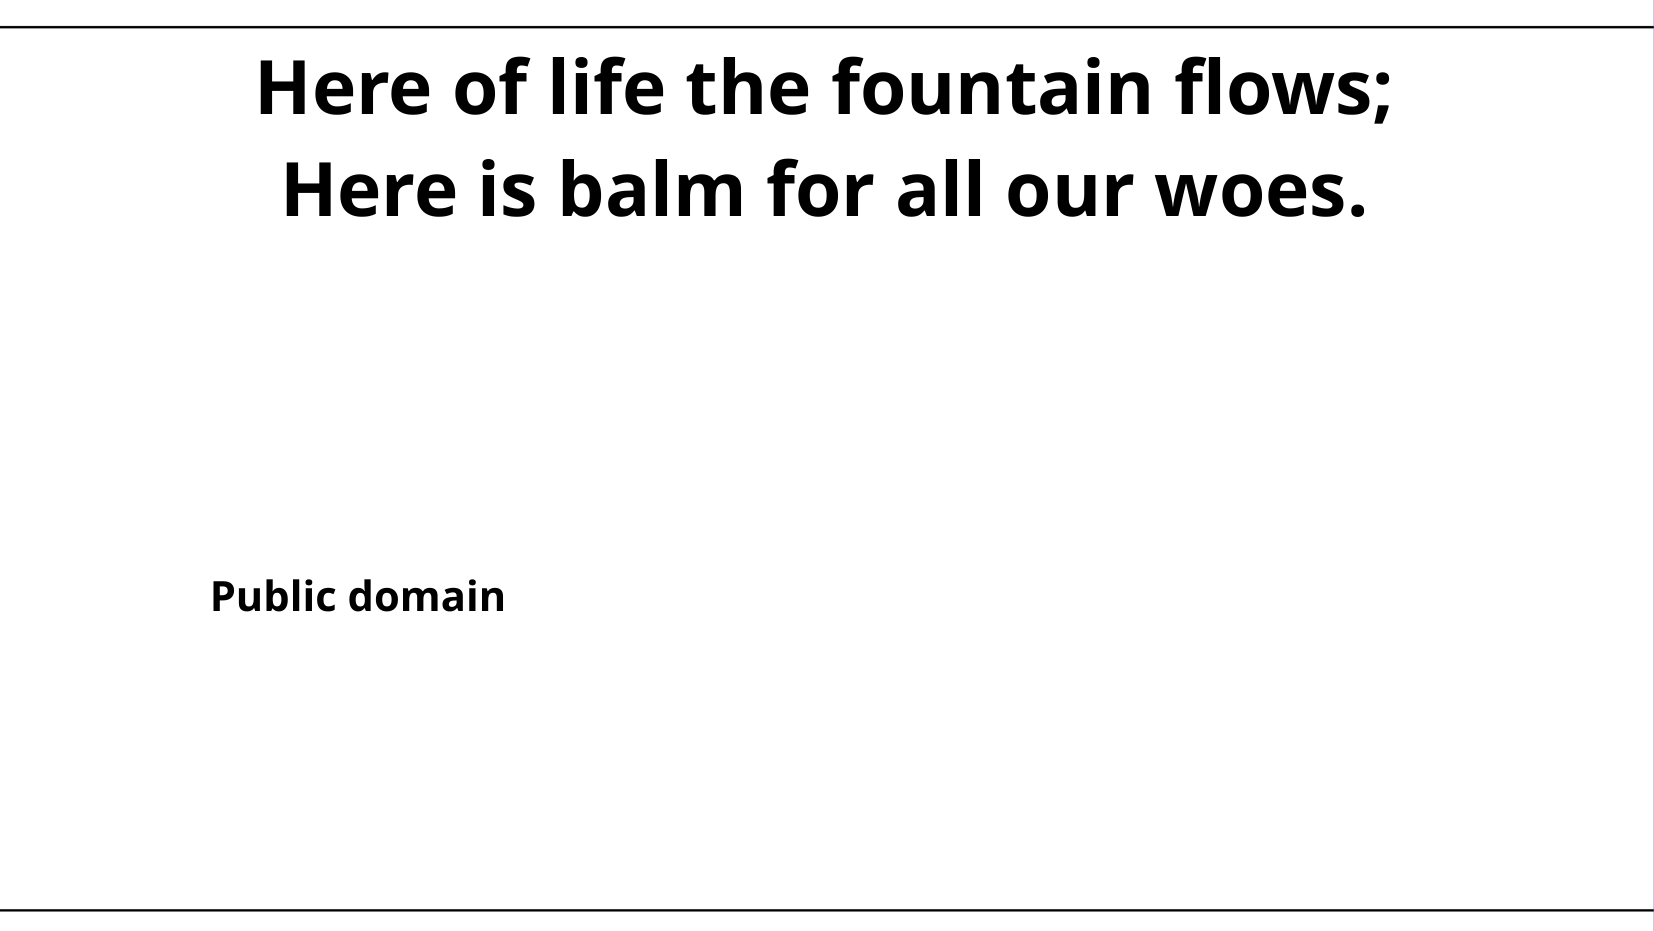

Here of life the fountain flows;
Here is balm for all our woes.
 Public domain